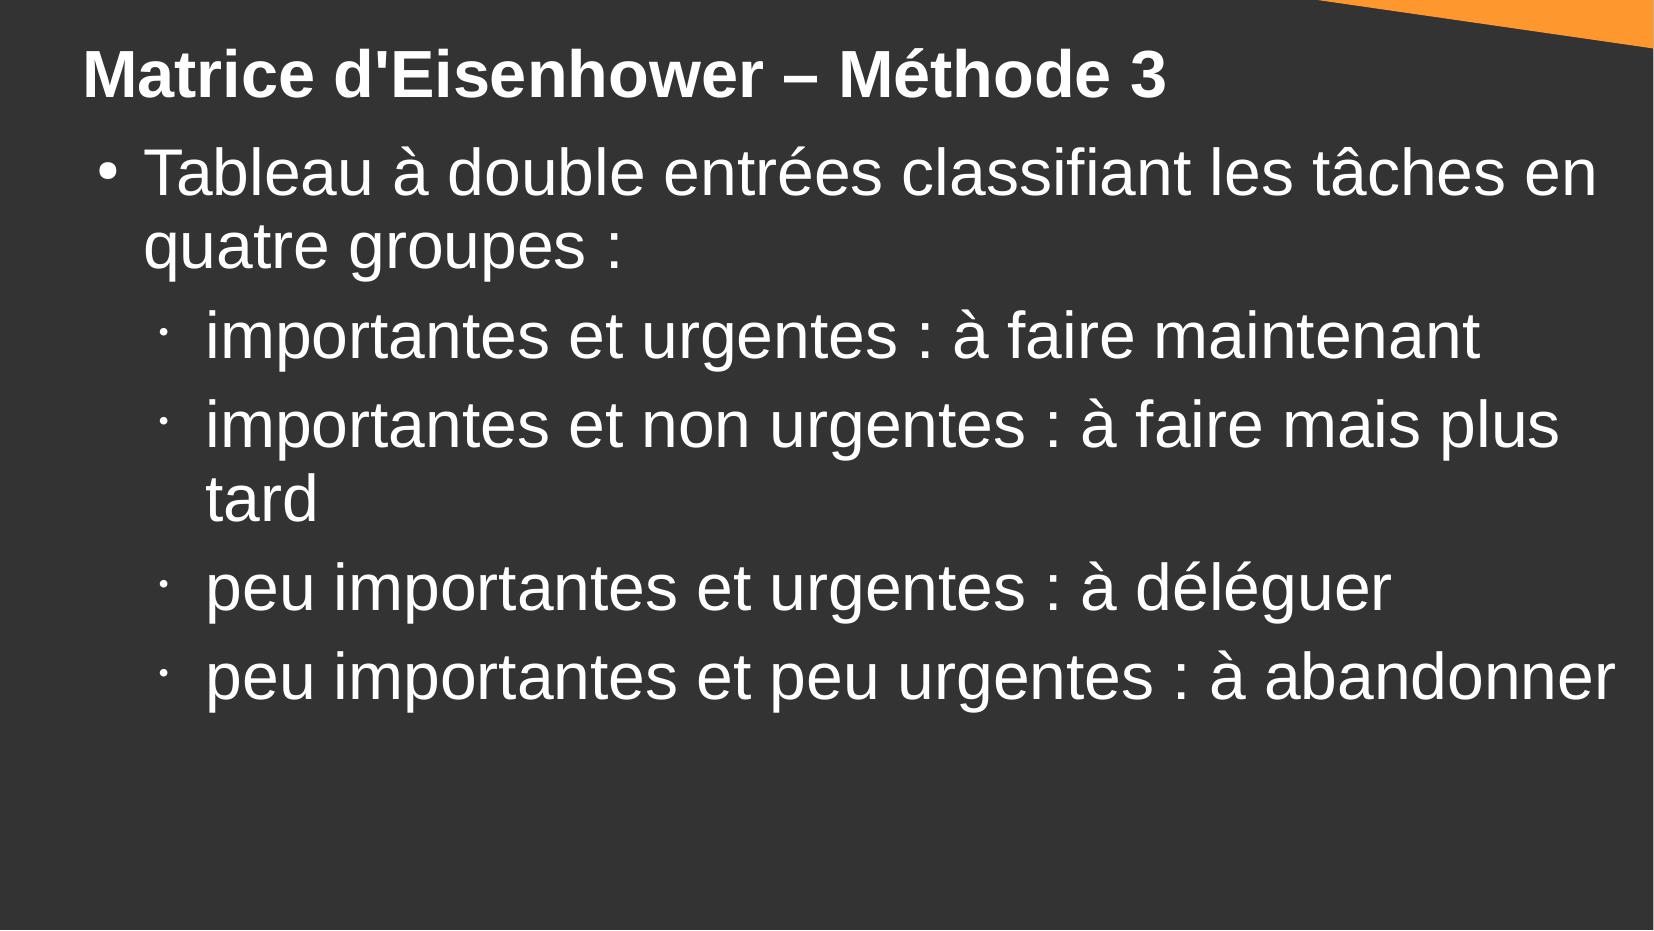

# Matrice d'Eisenhower – Méthode 3
Tableau à double entrées classifiant les tâches en quatre groupes :
importantes et urgentes : à faire maintenant
importantes et non urgentes : à faire mais plus tard
peu importantes et urgentes : à déléguer
peu importantes et peu urgentes : à abandonner